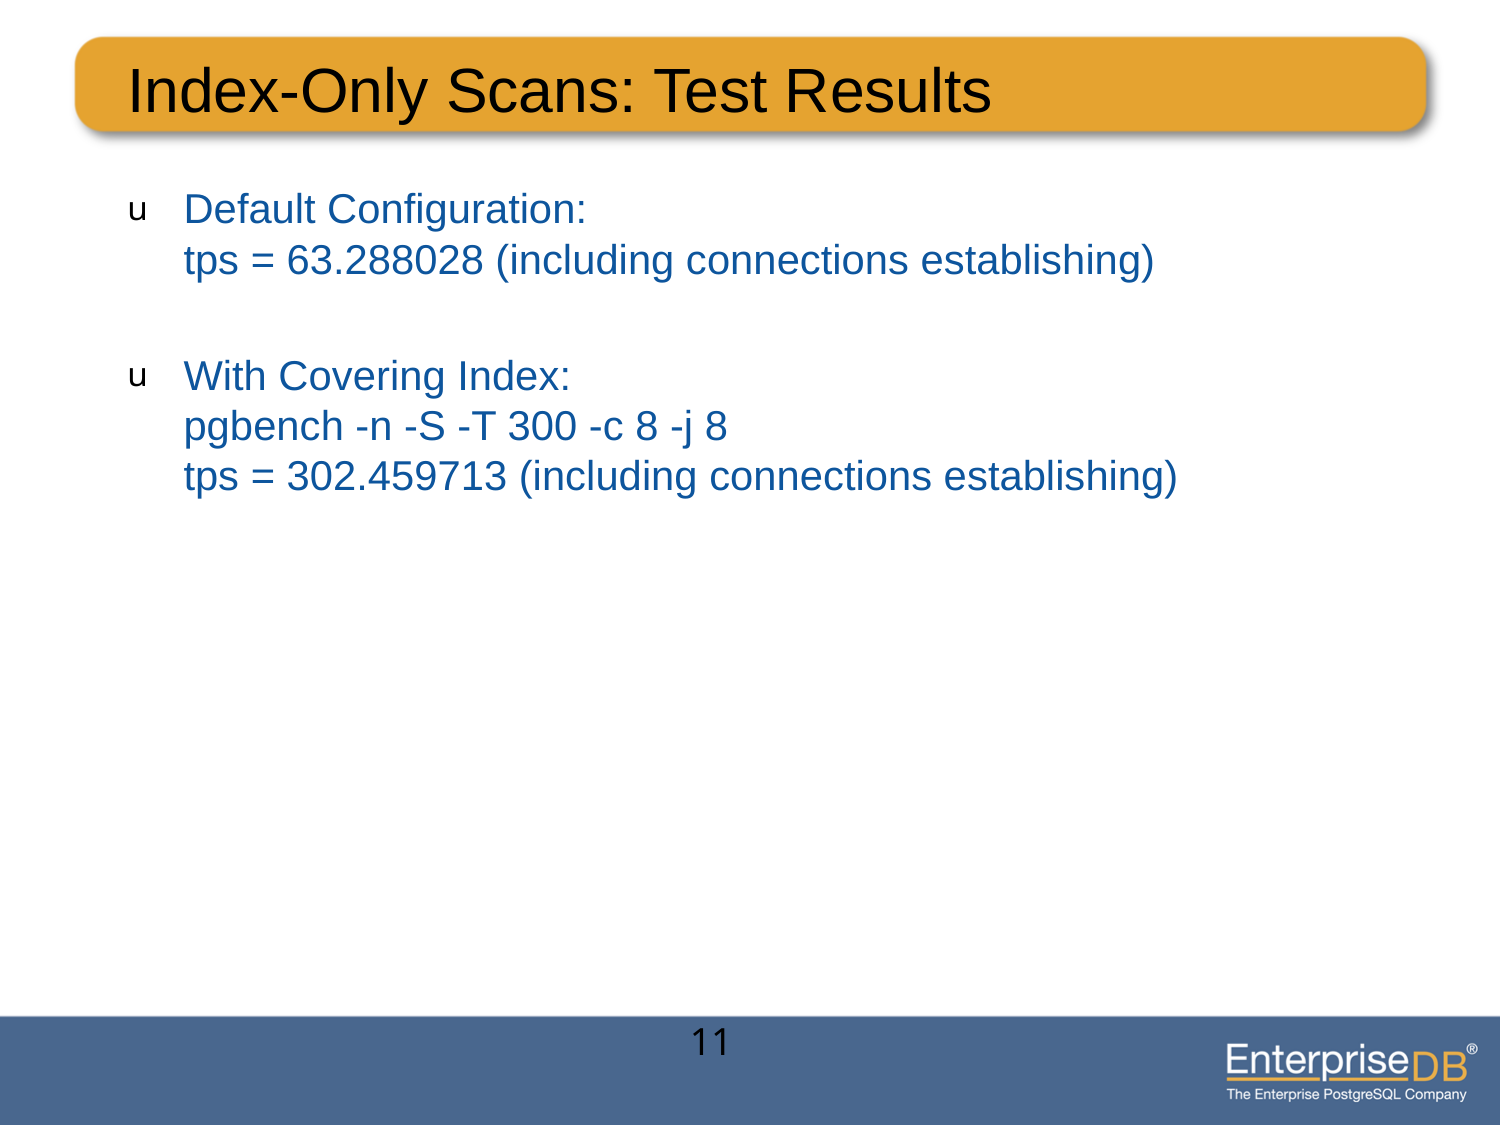

# Index-Only Scans: Test Results
Default Configuration:
tps = 63.288028 (including connections establishing)
With Covering Index:
pgbench -n -S -T 300 -c 8 -j 8
tps = 302.459713 (including connections establishing)